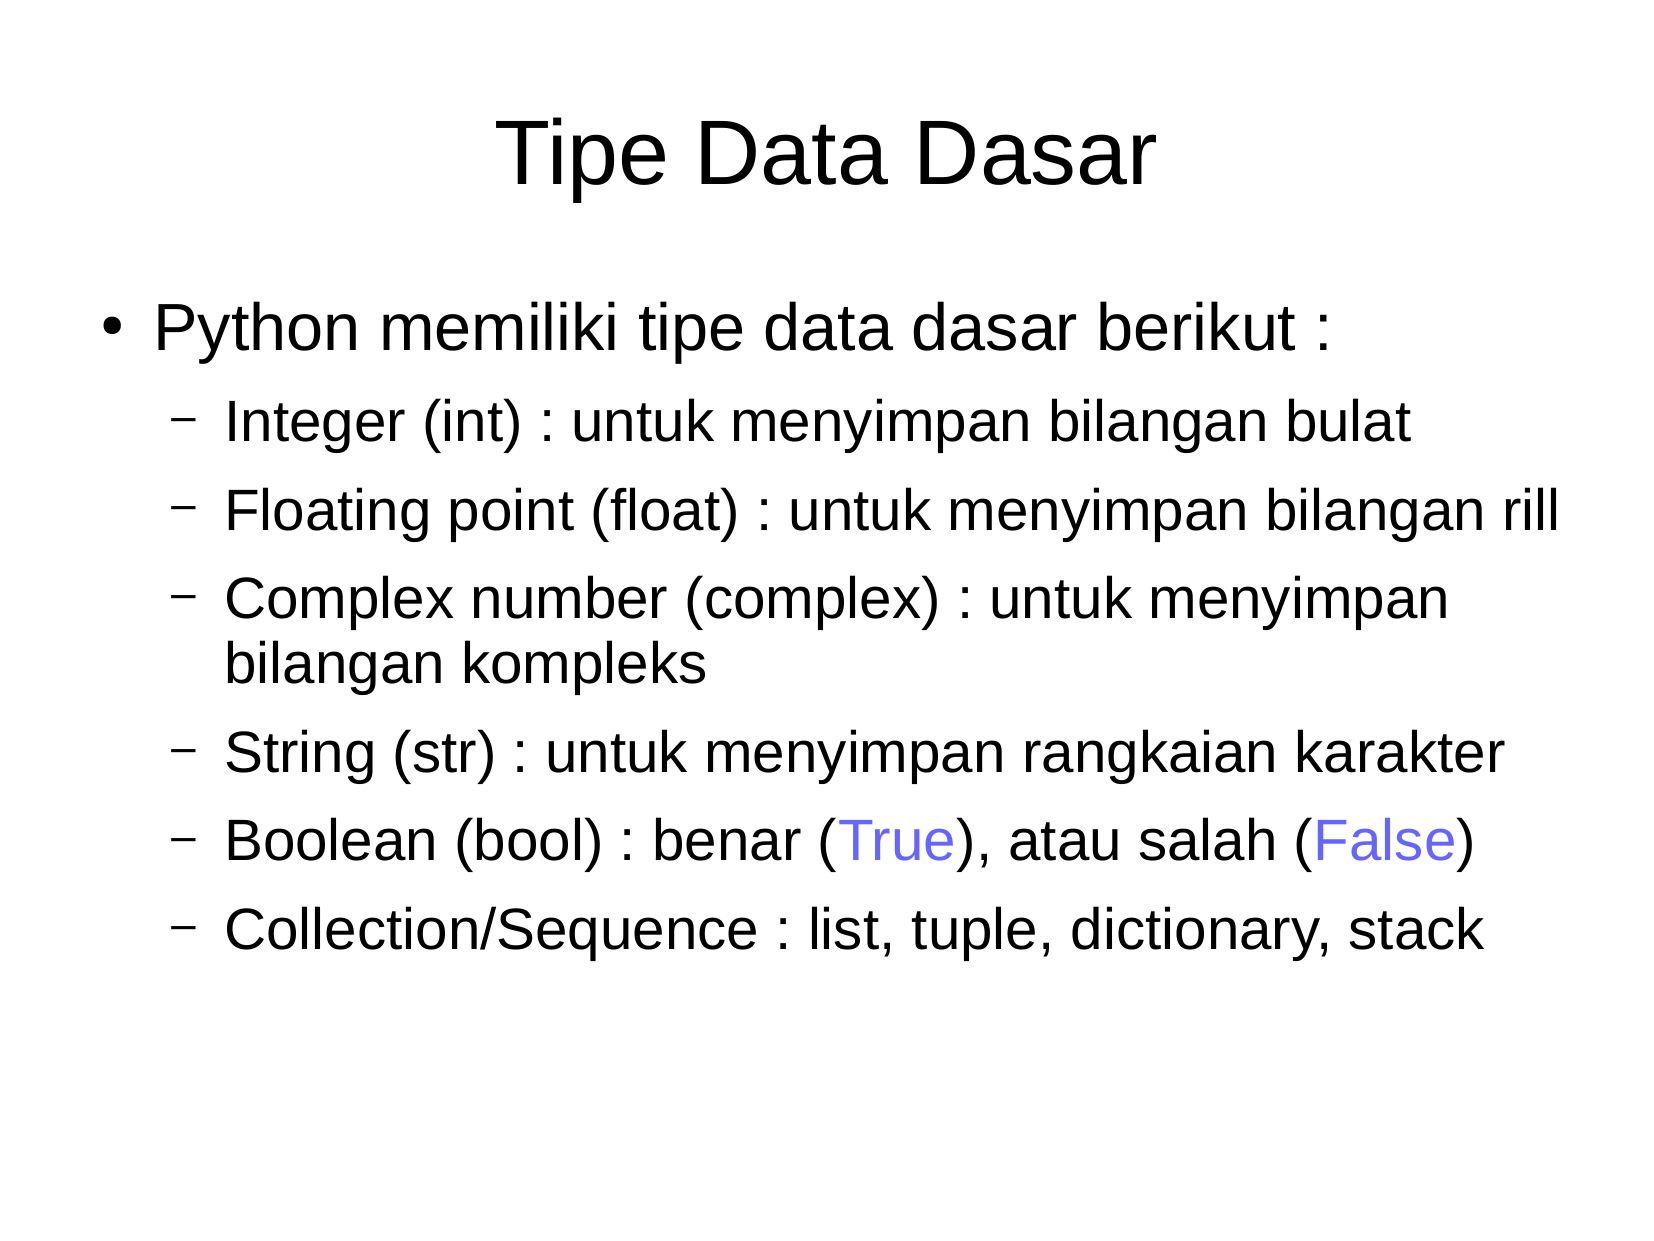

# Tipe Data Dasar
Python memiliki tipe data dasar berikut :
Integer (int) : untuk menyimpan bilangan bulat
Floating point (float) : untuk menyimpan bilangan rill
Complex number (complex) : untuk menyimpan bilangan kompleks
String (str) : untuk menyimpan rangkaian karakter
Boolean (bool) : benar (True), atau salah (False)
Collection/Sequence : list, tuple, dictionary, stack